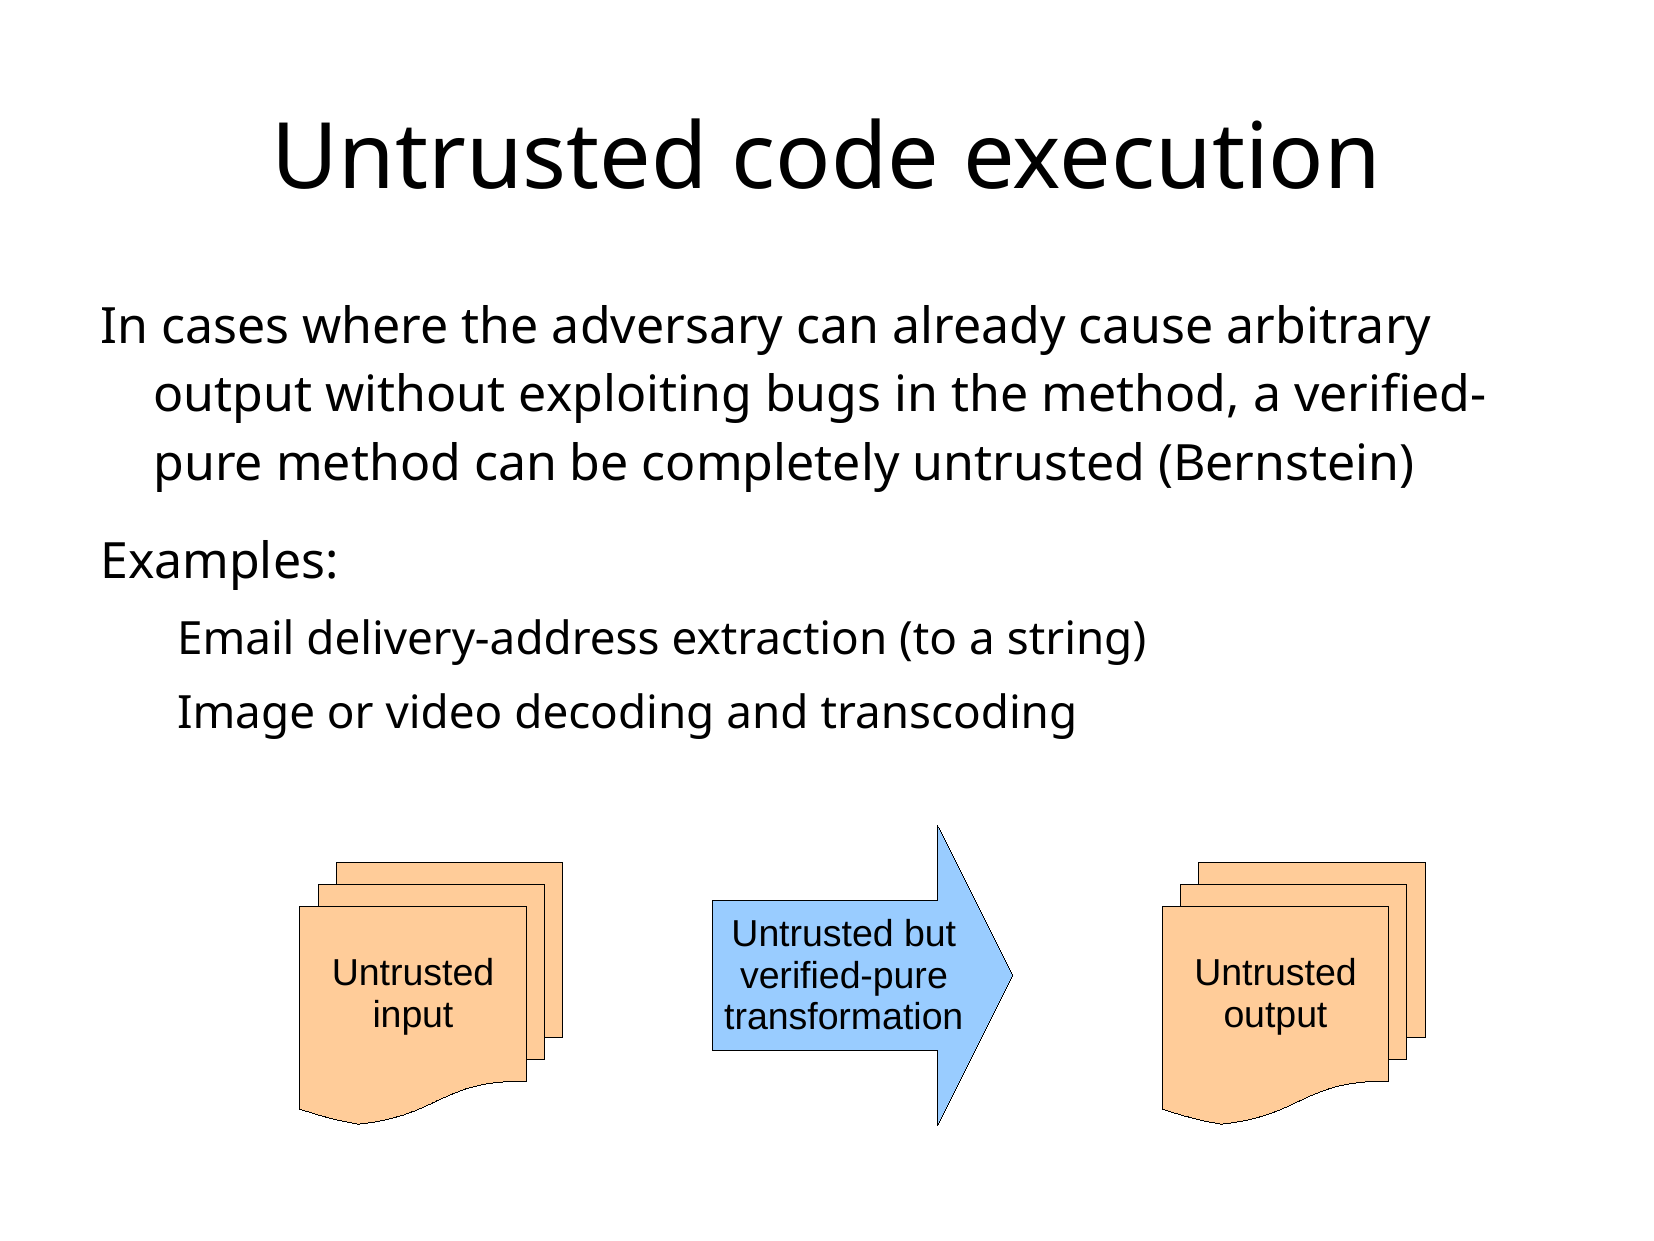

# Untrusted code execution
In cases where the adversary can already cause arbitrary output without exploiting bugs in the method, a verified-pure method can be completely untrusted (Bernstein)
Examples:
Email delivery-address extraction (to a string)
Image or video decoding and transcoding
Untrusted but
verified-pure
transformation
Untrusted
input
Untrusted
output